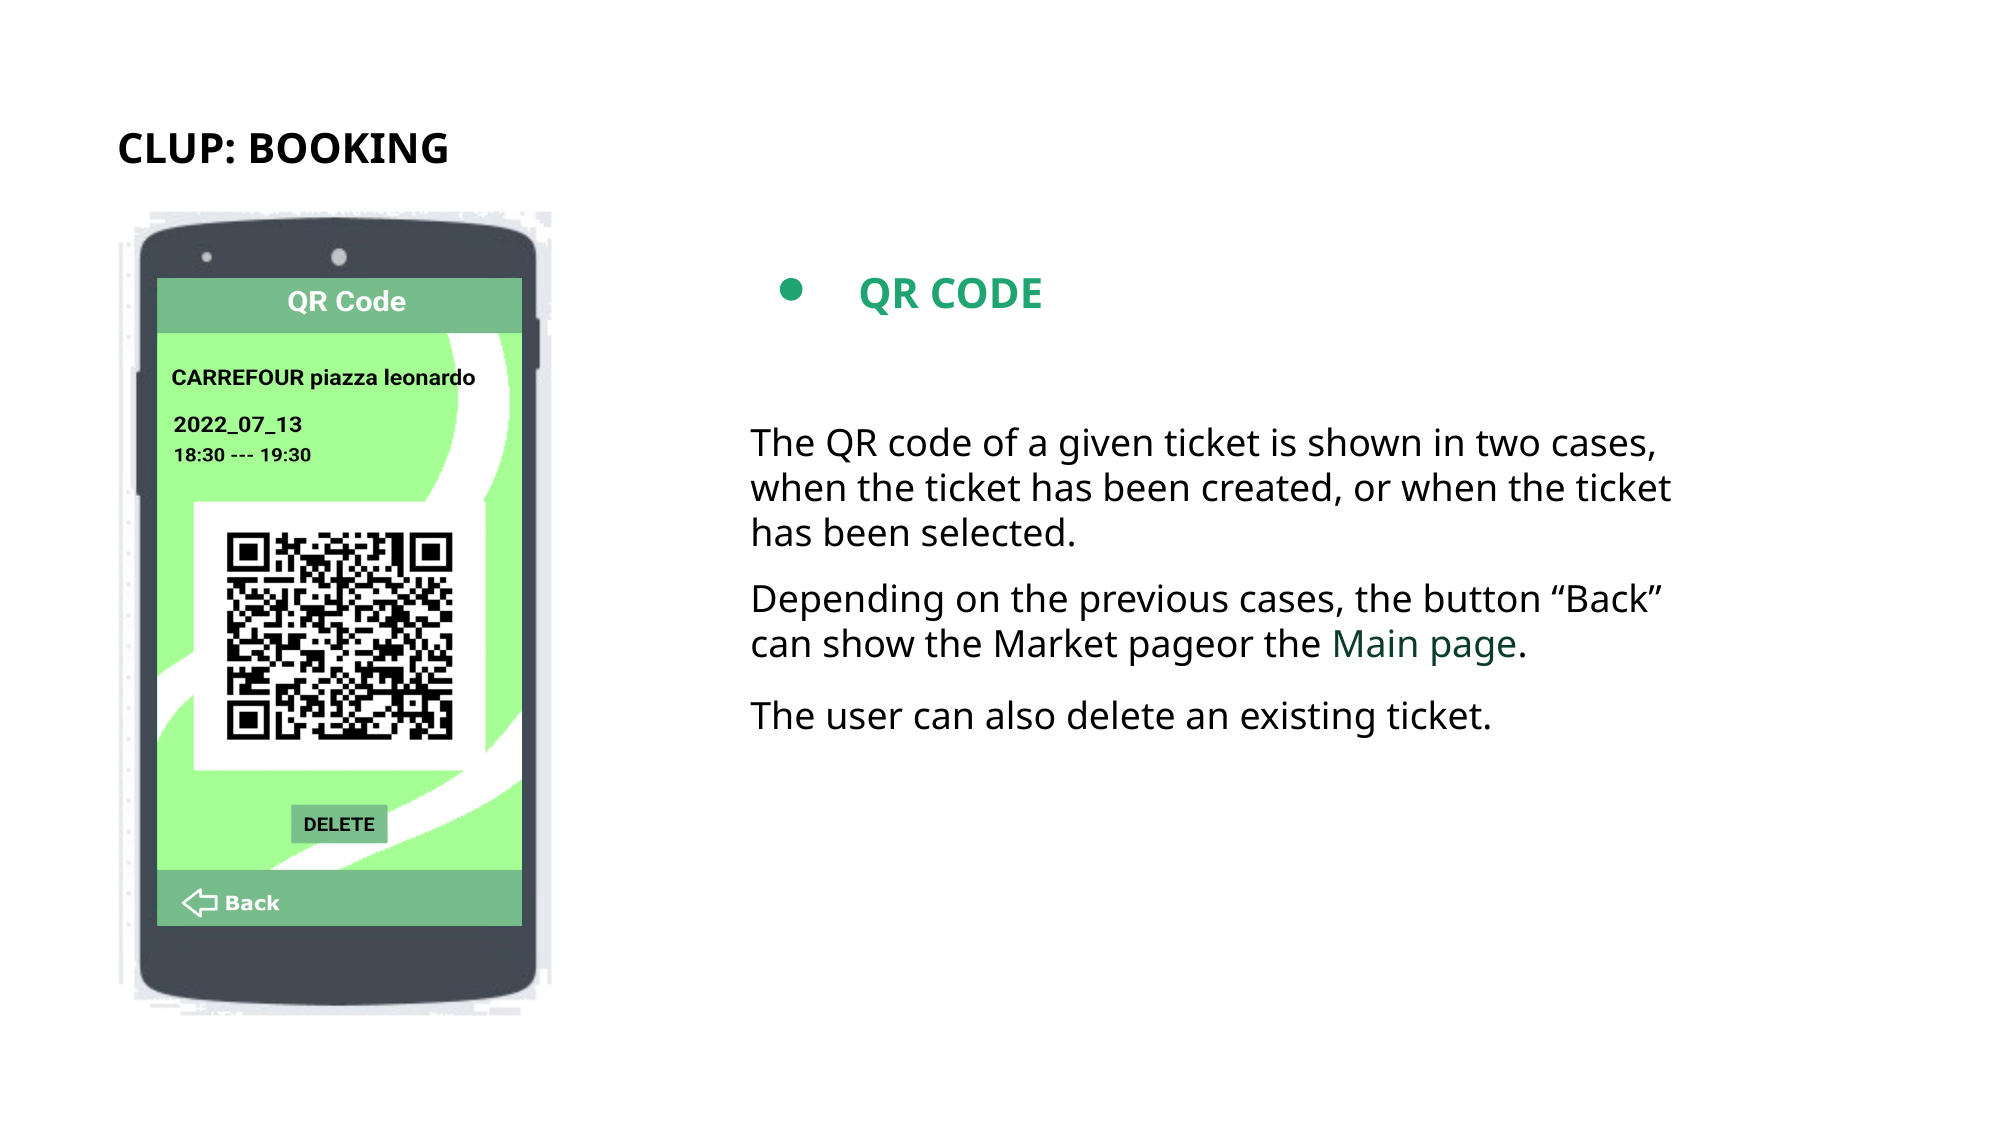

# CLUP: BOOKING
QR CODE
The QR code of a given ticket is shown in two cases, when the ticket has been created, or when the ticket has been selected.
Depending on the previous cases, the button “Back” can show the Market pageor the Main page.
The user can also delete an existing ticket.